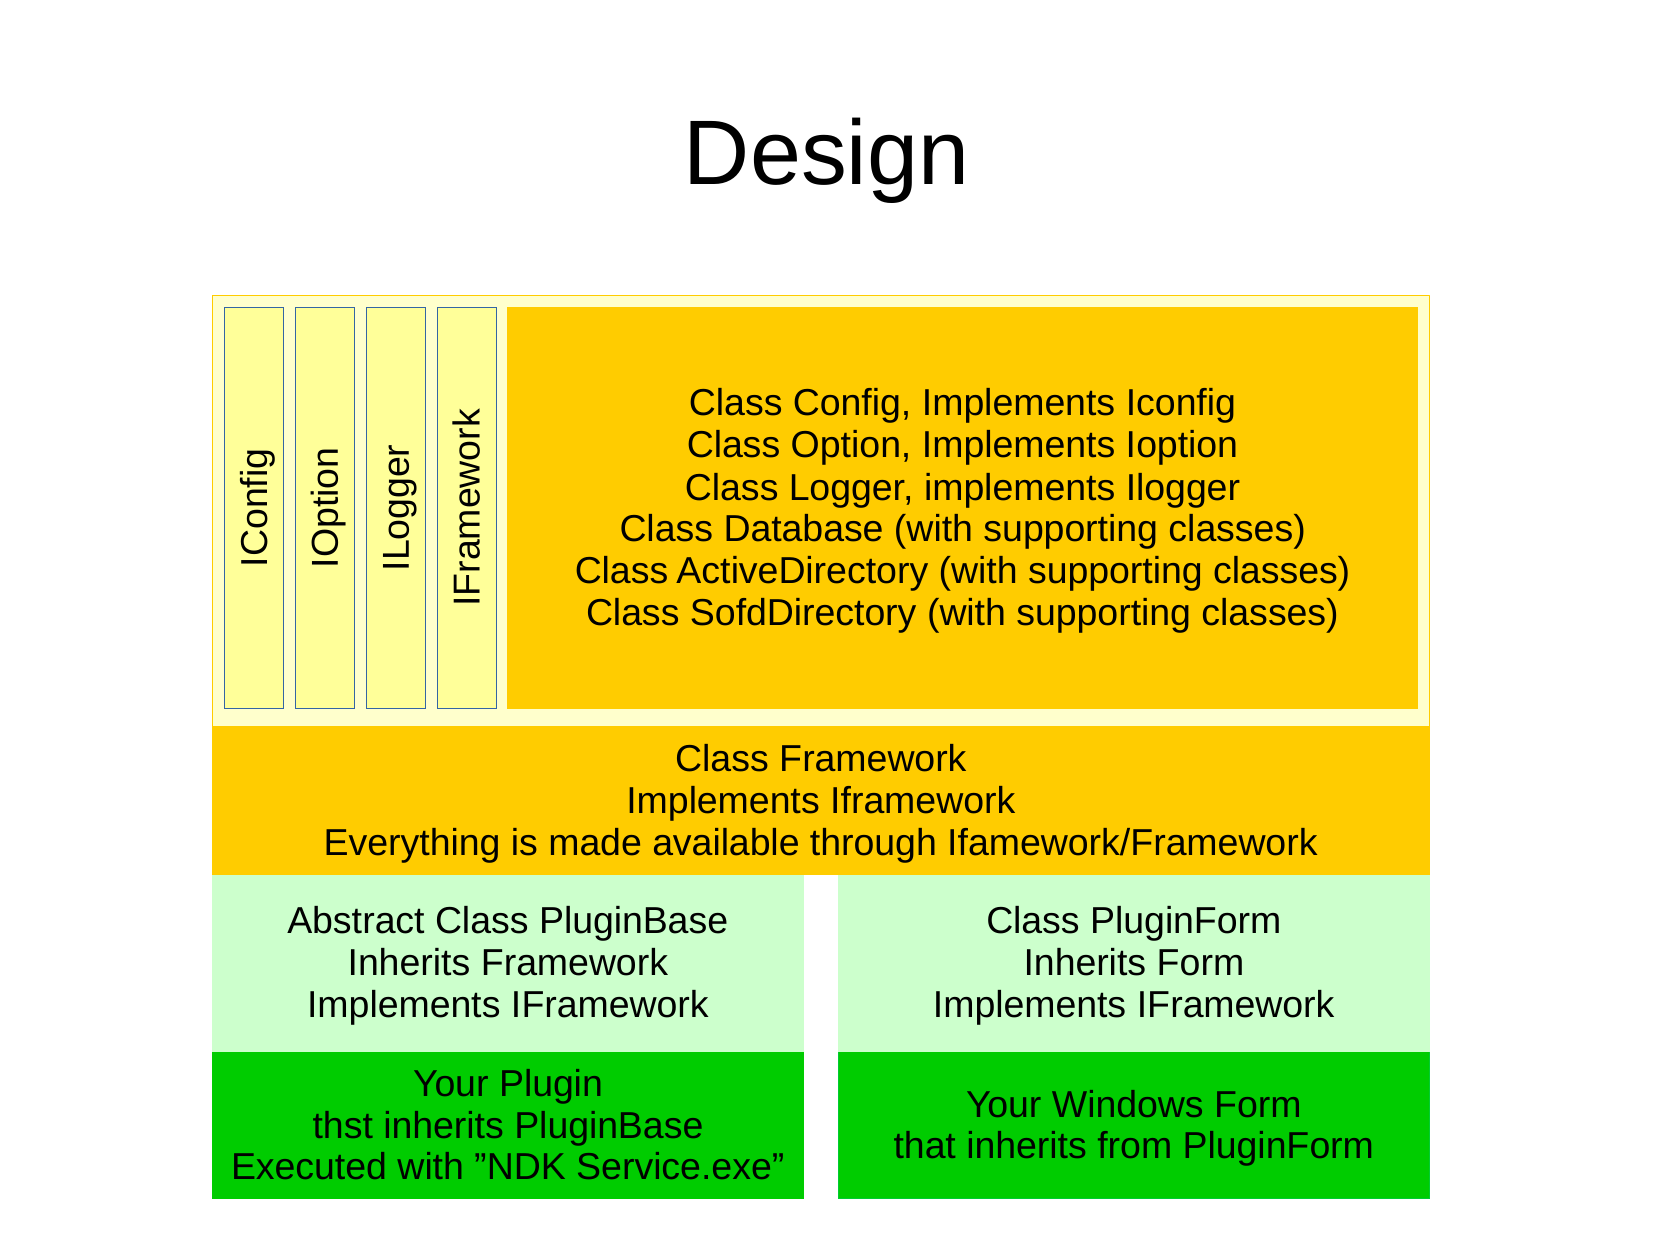

# Design
Class Config, Implements Iconfig
Class Option, Implements Ioption
Class Logger, implements Ilogger
Class Database (with supporting classes)
Class ActiveDirectory (with supporting classes)
Class SofdDirectory (with supporting classes)
IConfig
IOption
ILogger
IFramework
Class Framework
Implements Iframework
Everything is made available through Ifamework/Framework
Abstract Class PluginBase
Inherits Framework
Implements IFramework
Class PluginForm
Inherits Form
Implements IFramework
Your Plugin
thst inherits PluginBase
Executed with ”NDK Service.exe”
Your Windows Form
that inherits from PluginForm